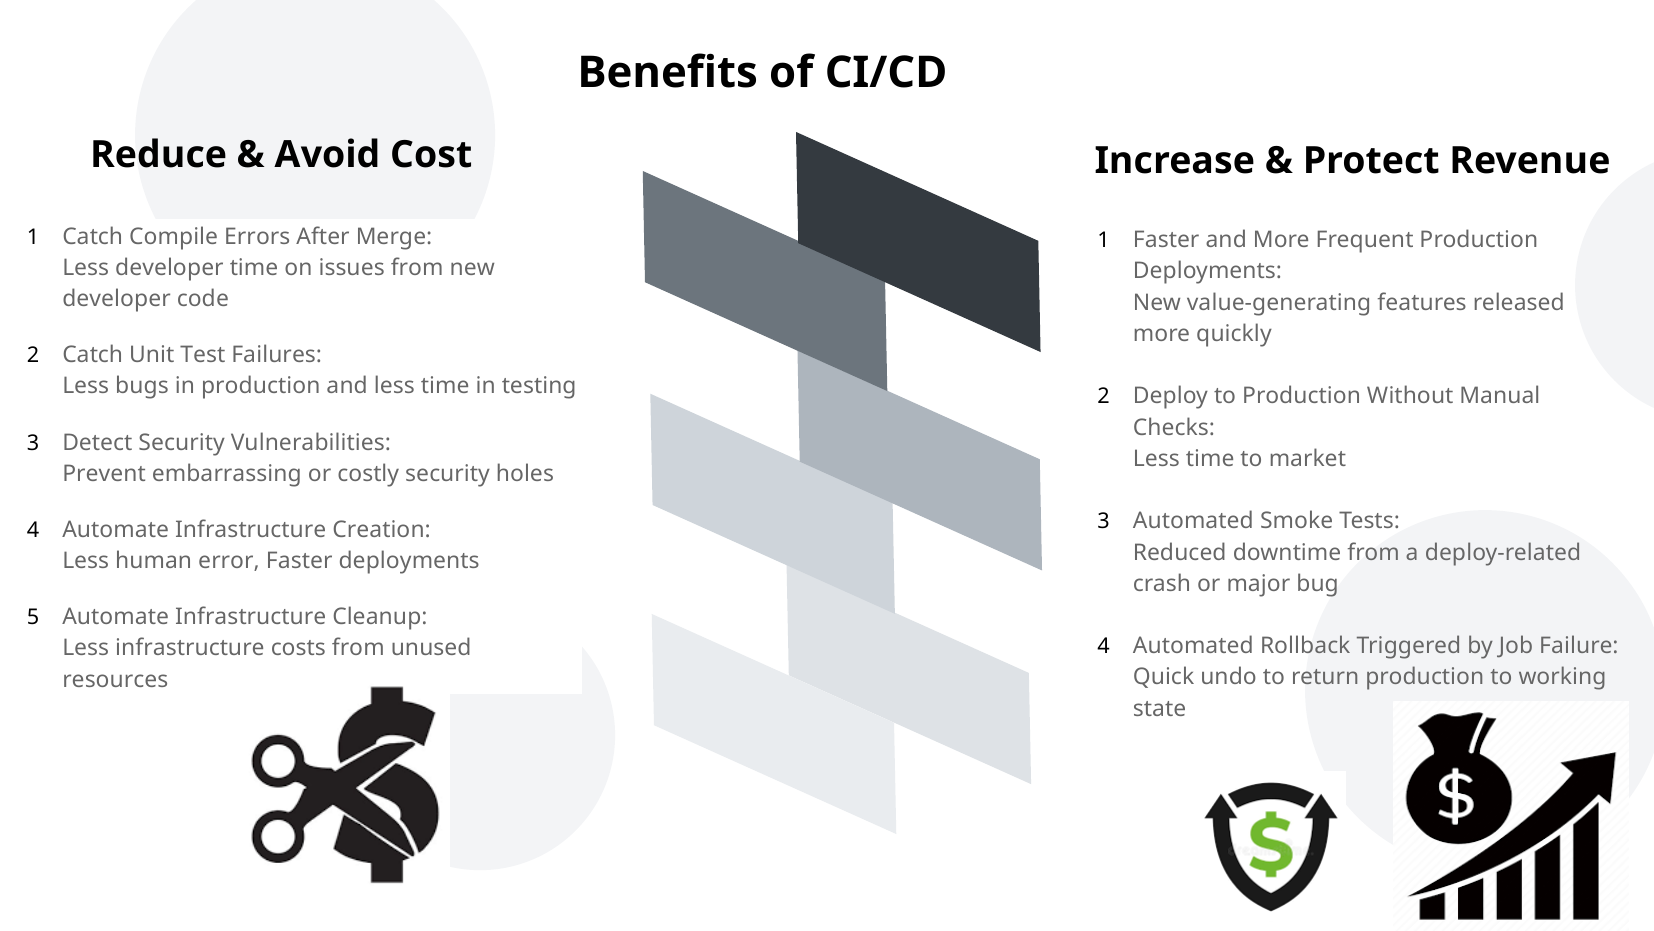

Benefits of CI/CD
Reduce & Avoid Cost
Increase & Protect Revenue
Faster and More Frequent Production Deployments:
New value-generating features released more quickly
Deploy to Production Without Manual Checks:
Less time to market
Automated Smoke Tests:
Reduced downtime from a deploy-related crash or major bug
Automated Rollback Triggered by Job Failure:
Quick undo to return production to working state
Catch Compile Errors After Merge:
Less developer time on issues from new developer code
Catch Unit Test Failures:
Less bugs in production and less time in testing
Detect Security Vulnerabilities:
Prevent embarrassing or costly security holes
Automate Infrastructure Creation:
Less human error, Faster deployments
Automate Infrastructure Cleanup:
Less infrastructure costs from unused resources